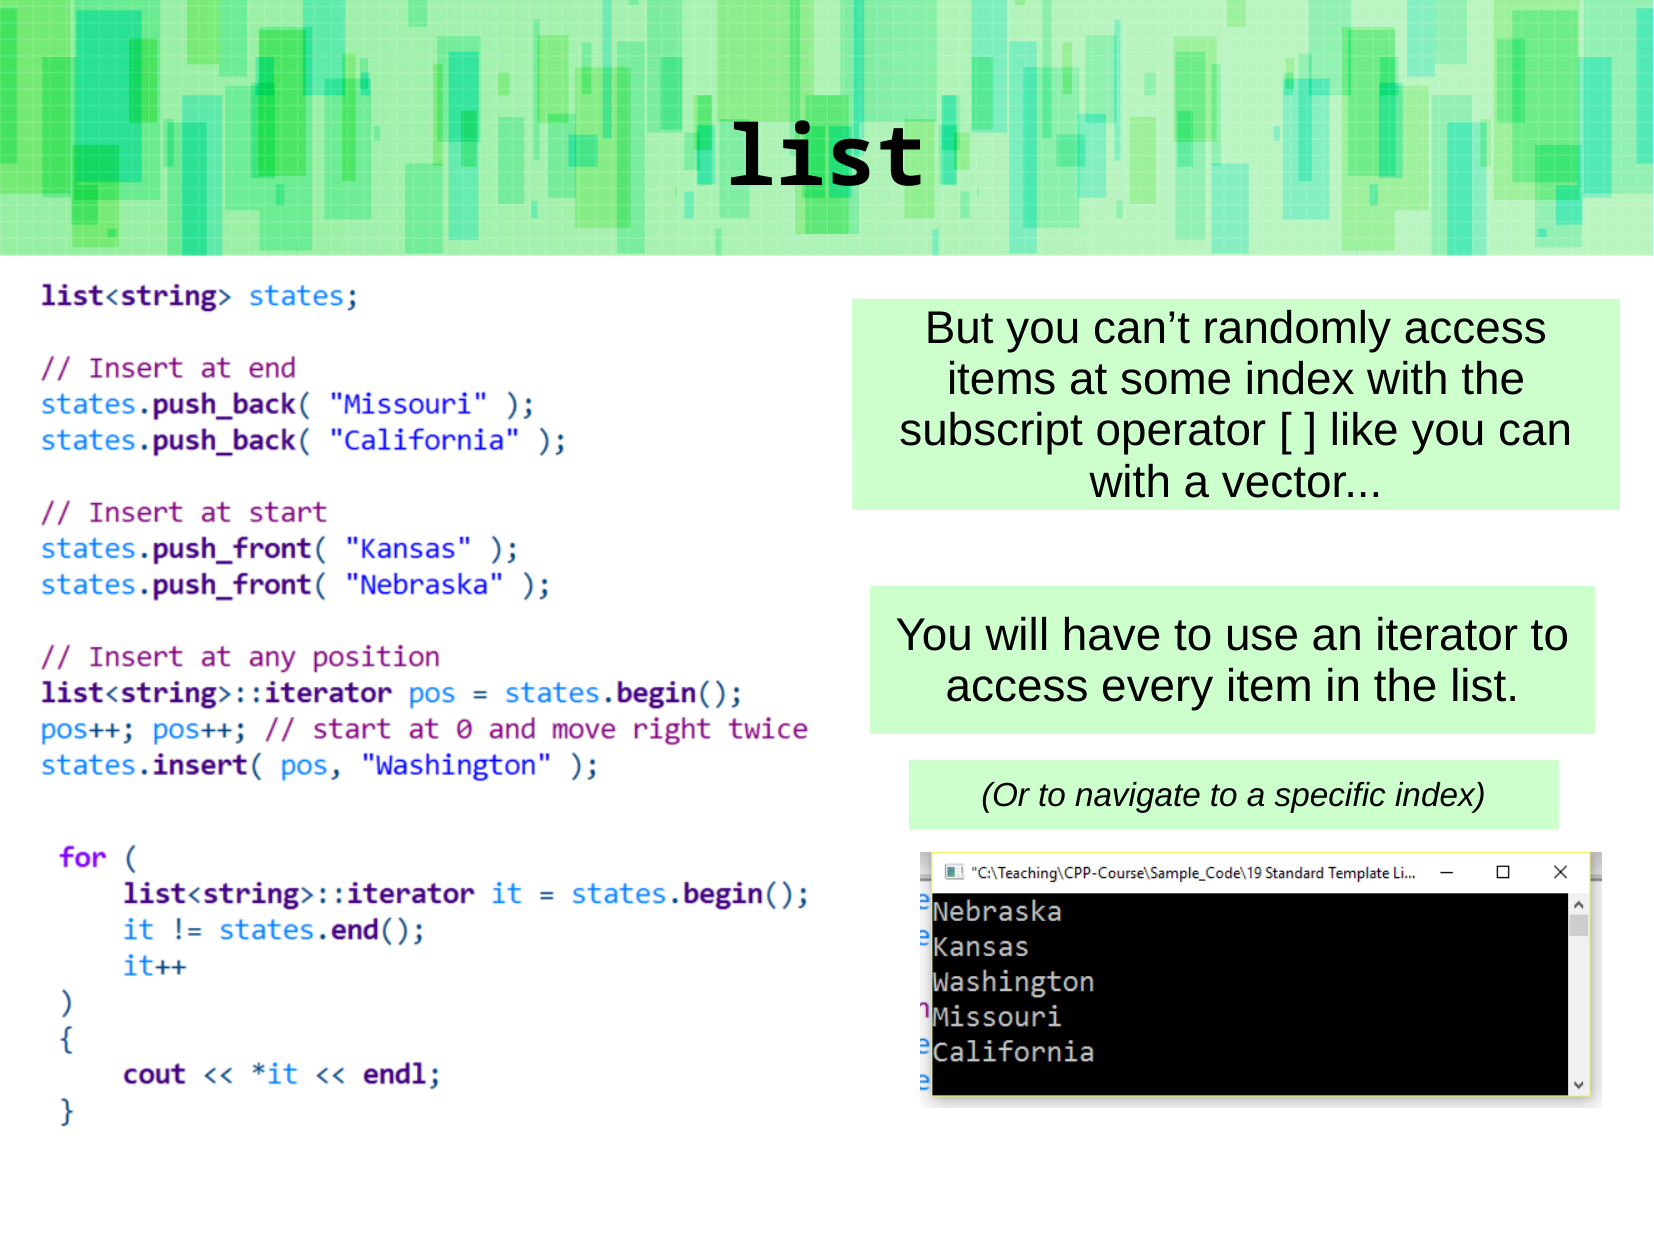

# list
To use a list, you will need to include the <list> library.
But you can’t randomly access items at some index with the subscript operator [ ] like you can with a vector...
You will have to use an iterator to access every item in the list.
(Or to navigate to a specific index)